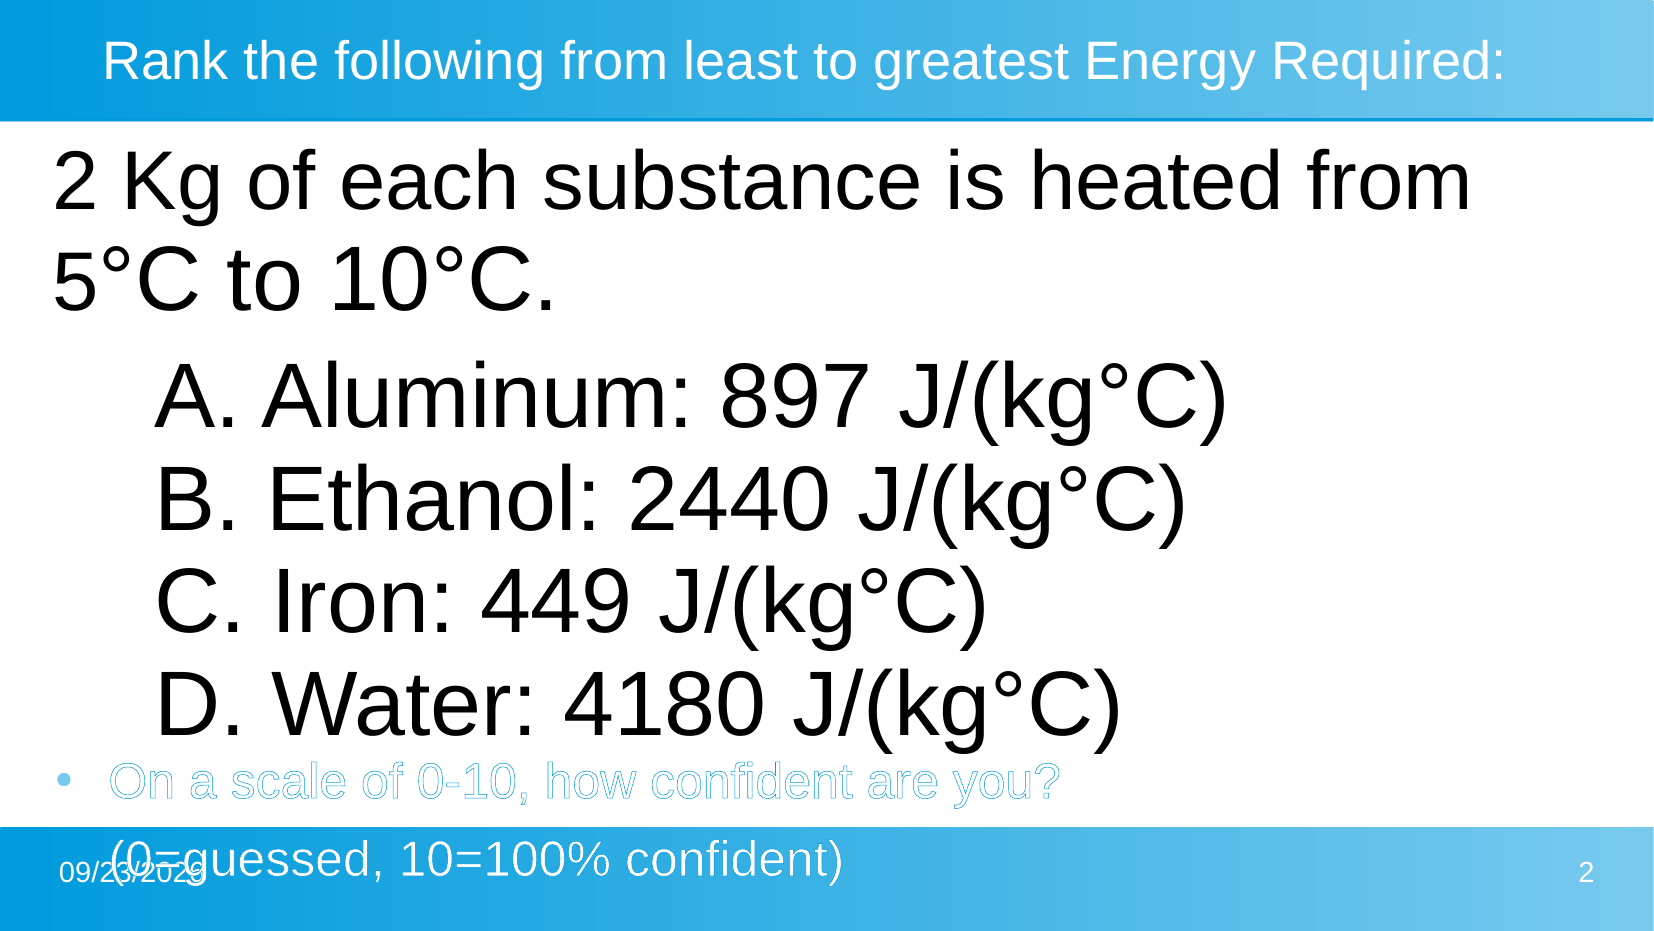

# Rank the following from least to greatest Energy Required:
2 Kg of each substance is heated from 5°C to 10°C.
 A. Aluminum: 897 J/(kg°C)
 B. Ethanol: 2440 J/(kg°C)
 C. Iron: 449 J/(kg°C)
 D. Water: 4180 J/(kg°C)
On a scale of 0-10, how confident are you?
(0=guessed, 10=100% confident)
2